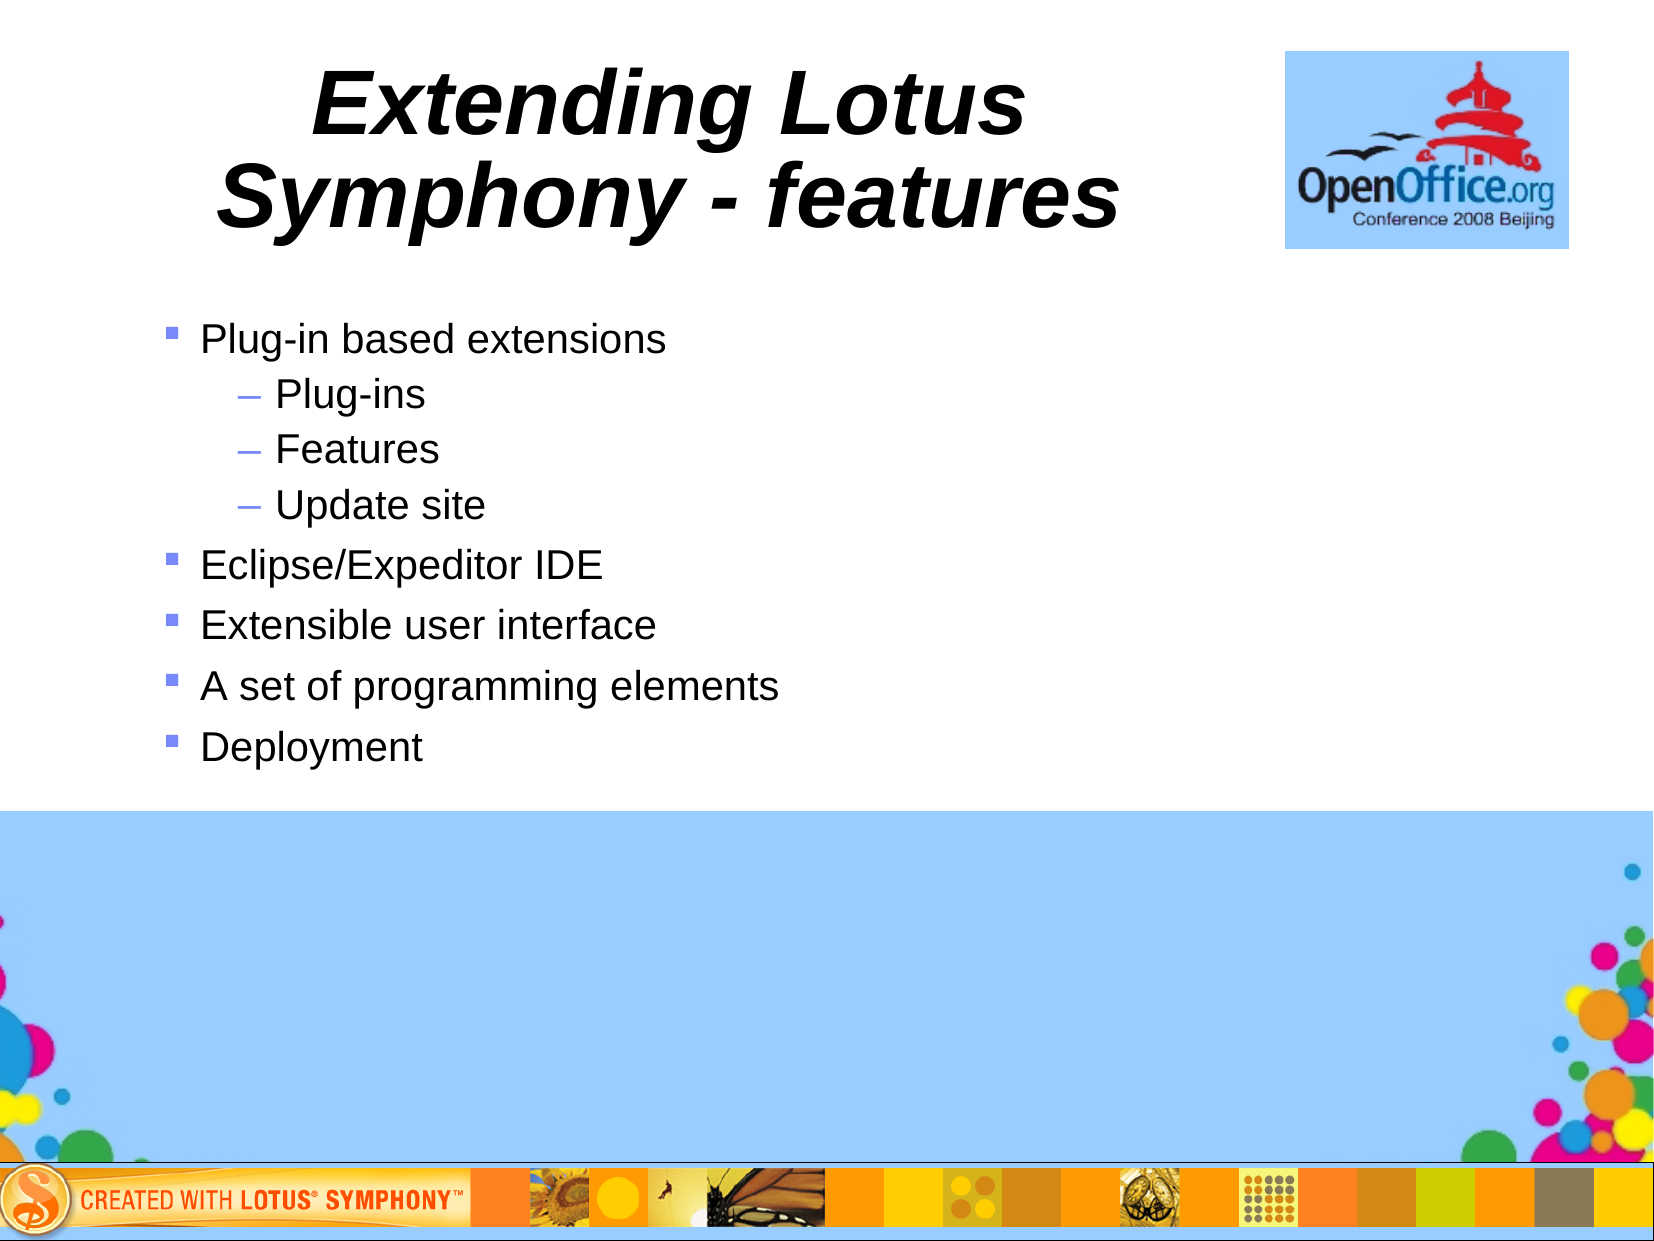

# Extending Lotus Symphony - features
Plug-in based extensions
Plug-ins
Features
Update site
Eclipse/Expeditor IDE
Extensible user interface
A set of programming elements
Deployment